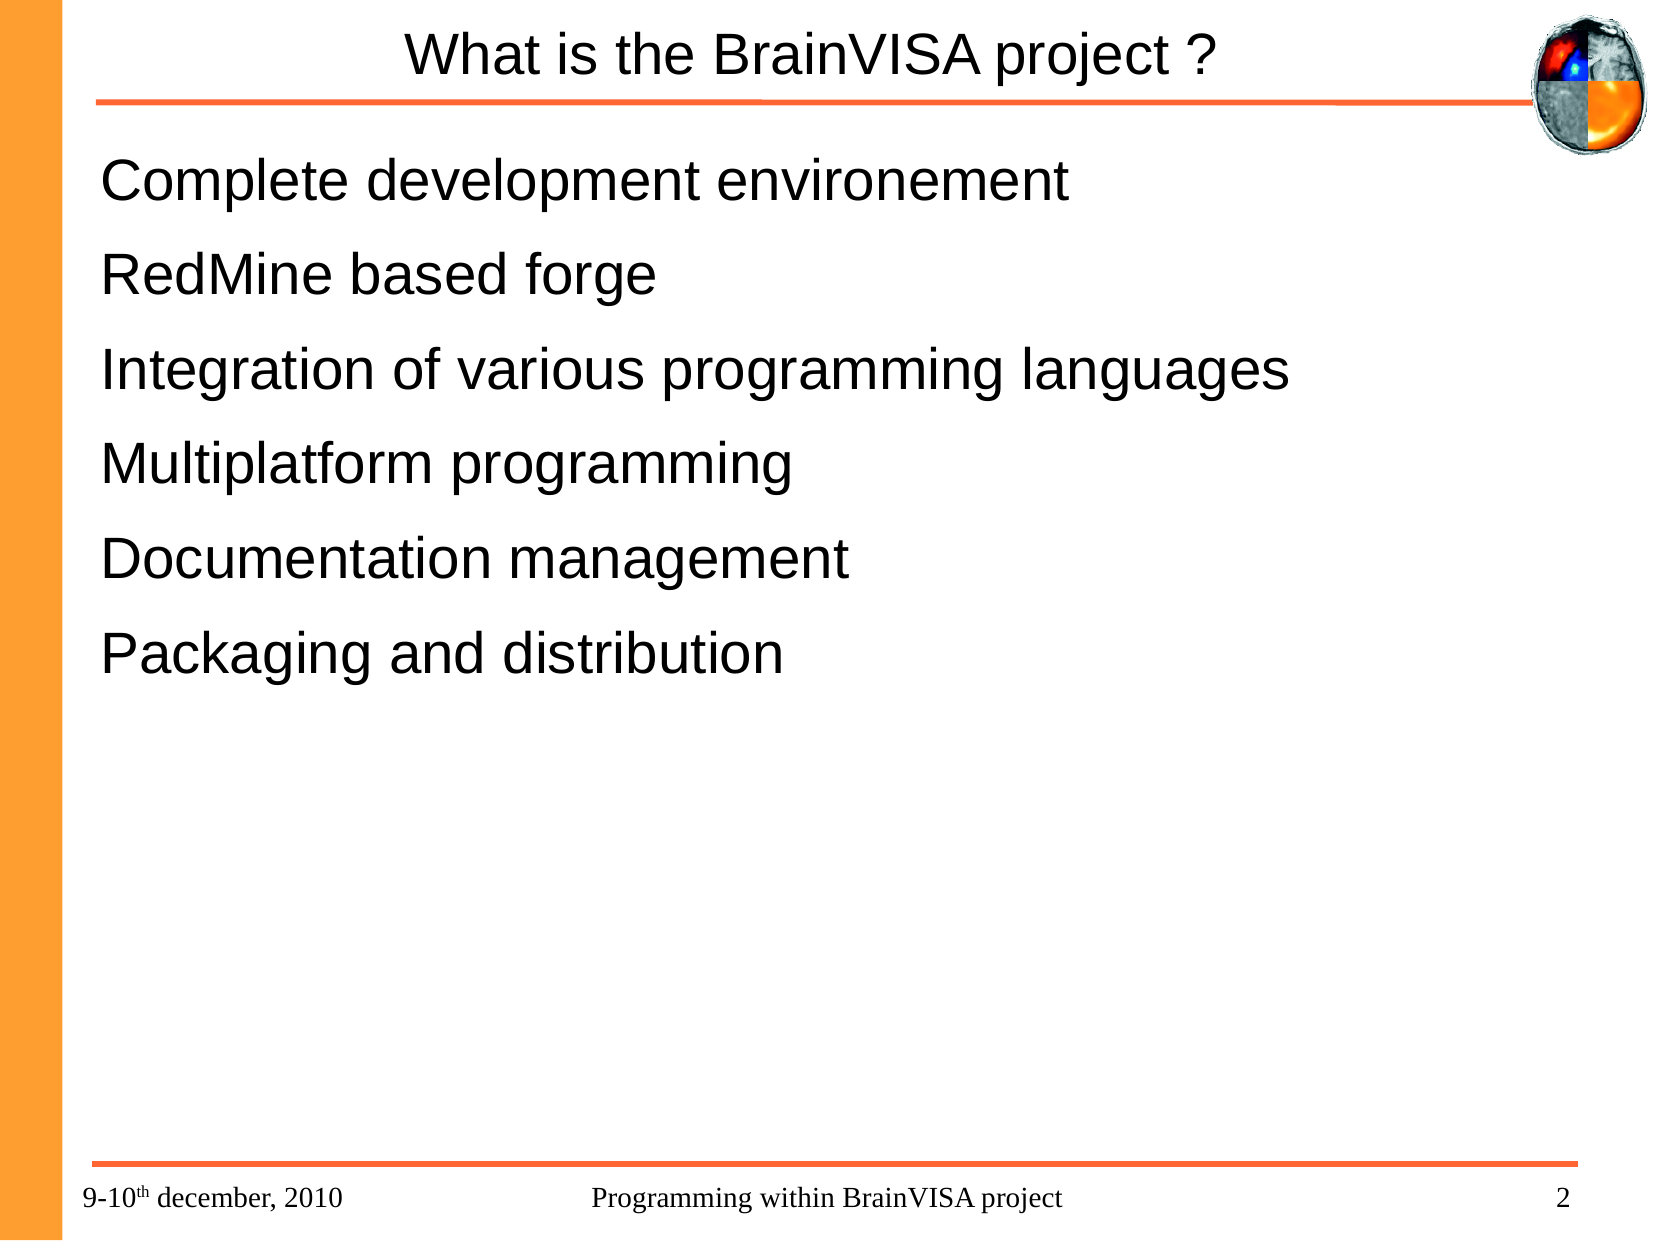

# What is the BrainVISA project ?
Complete development environement
RedMine based forge
Integration of various programming languages
Multiplatform programming
Documentation management
Packaging and distribution
2